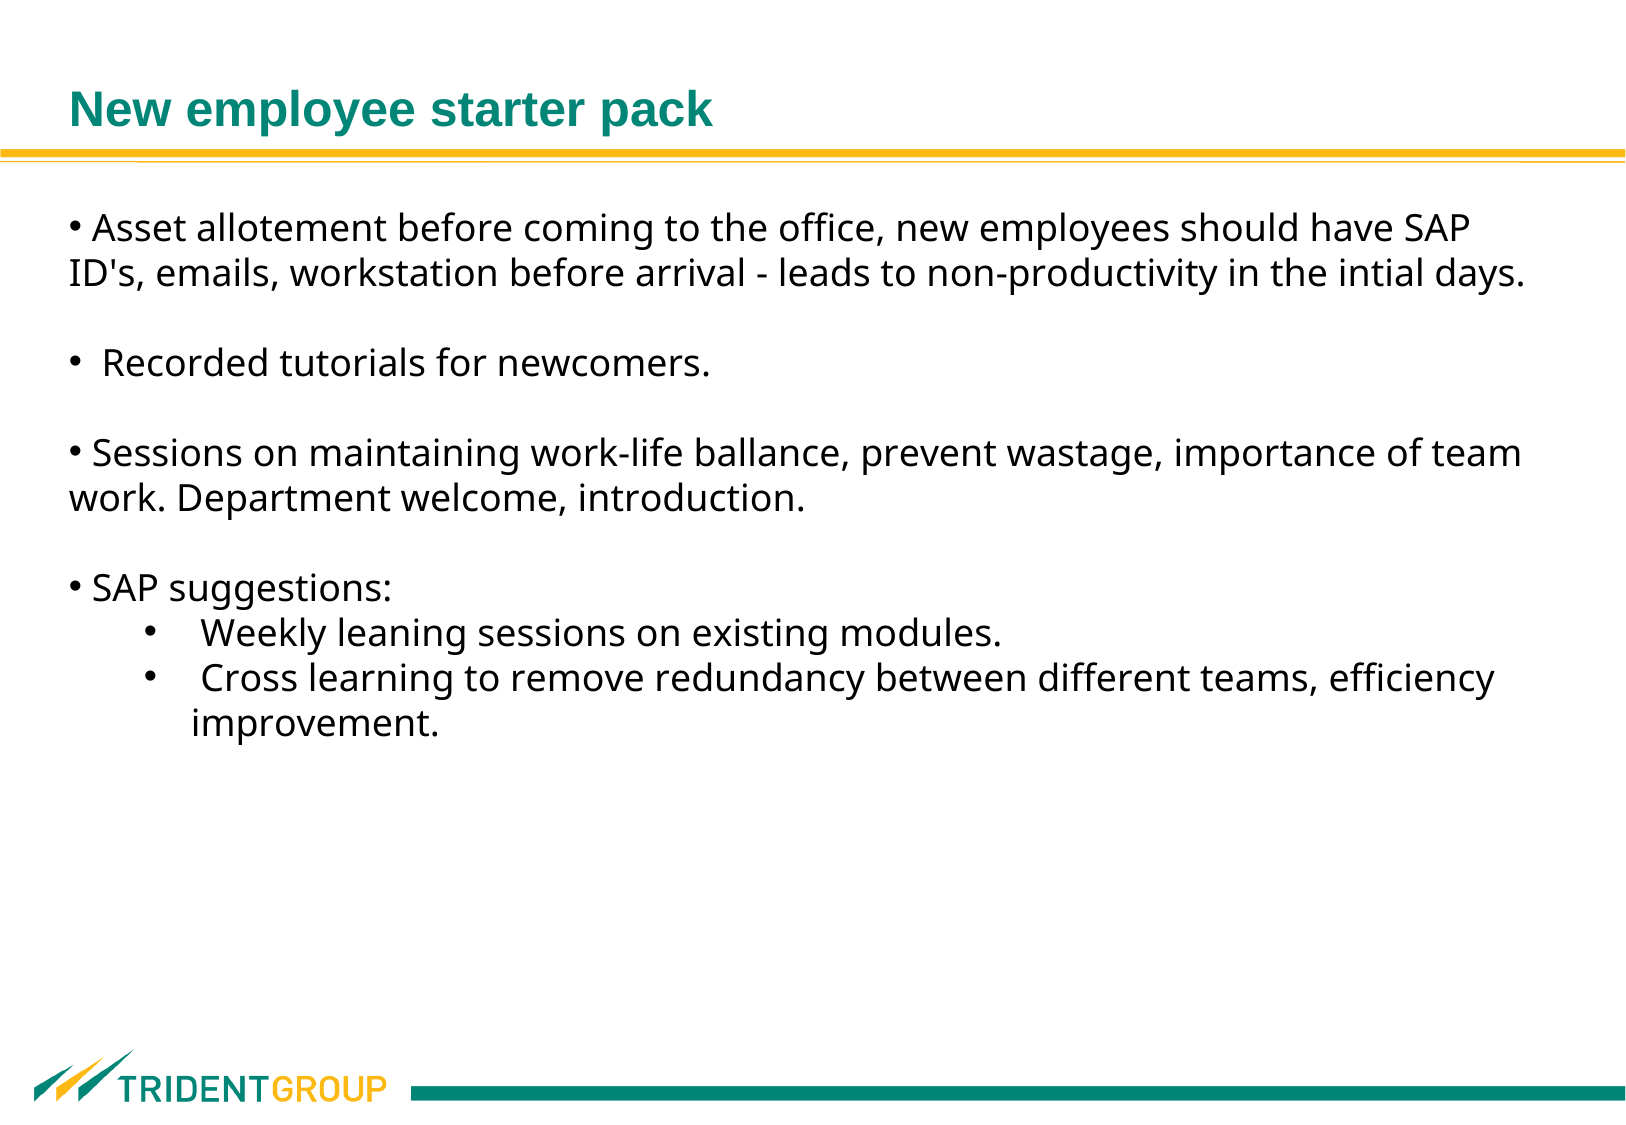

# New employee starter pack
 Asset allotement before coming to the office, new employees should have SAP ID's, emails, workstation before arrival - leads to non-productivity in the intial days.
 Recorded tutorials for newcomers.
 Sessions on maintaining work-life ballance, prevent wastage, importance of team work. Department welcome, introduction.
 SAP suggestions:
 Weekly leaning sessions on existing modules.
 Cross learning to remove redundancy between different teams, efficiency improvement.